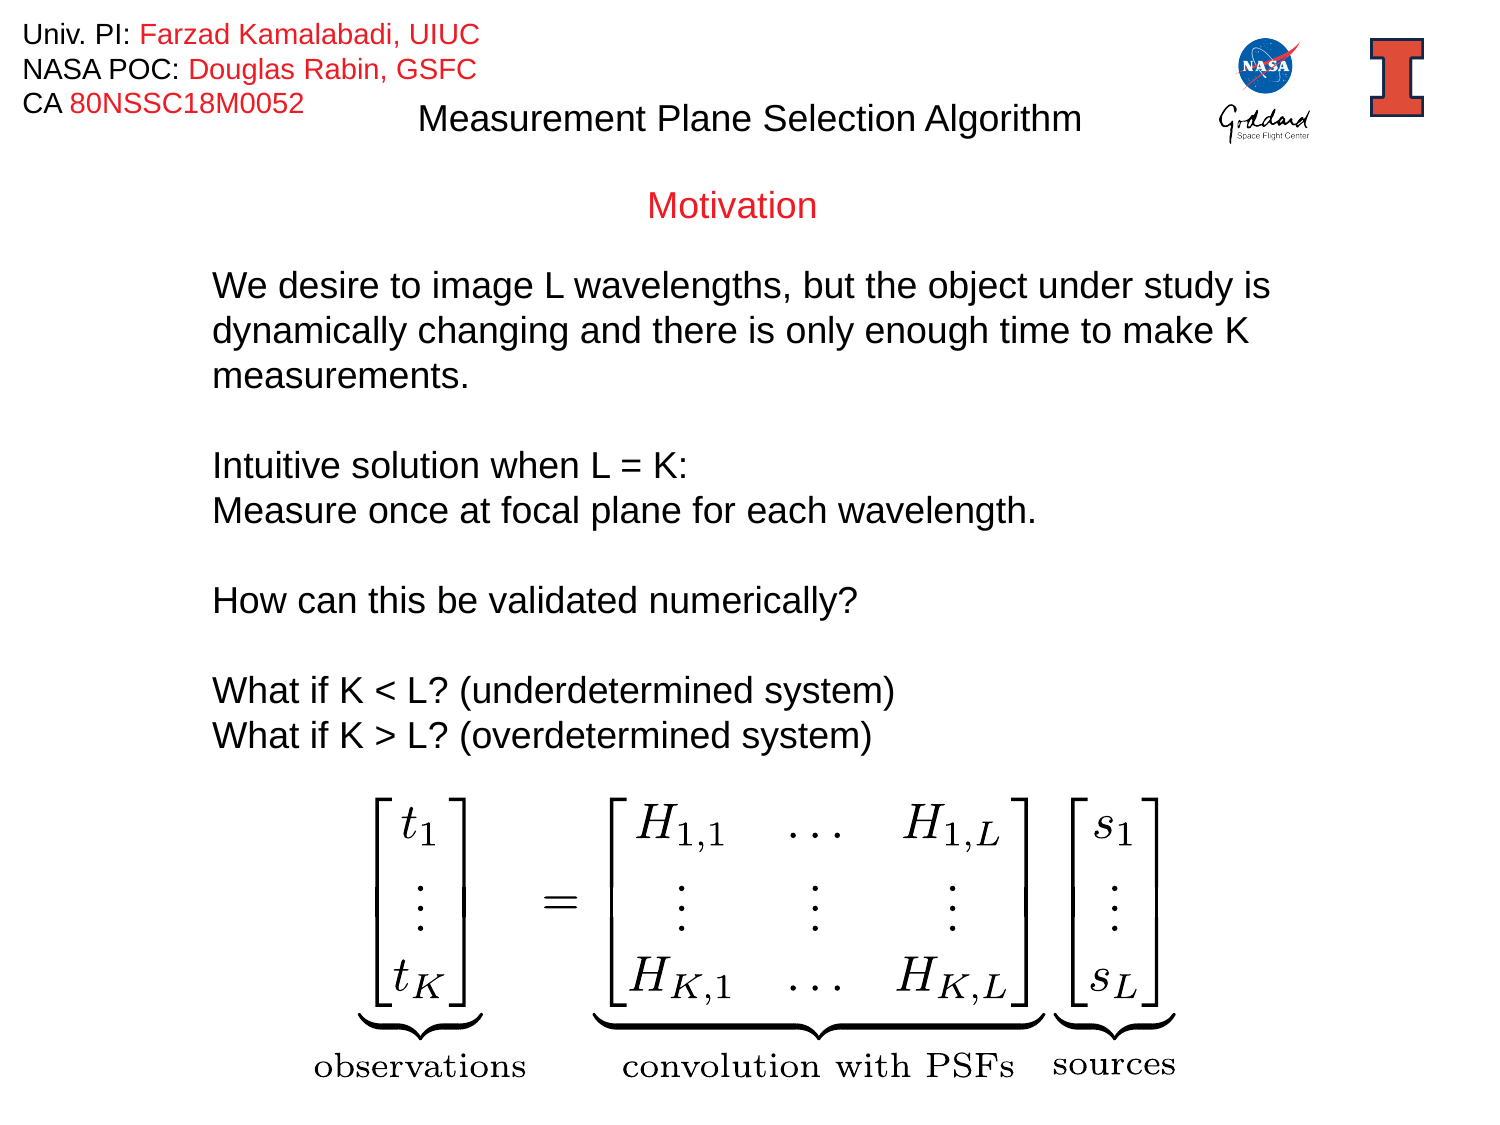

Univ. PI: Farzad Kamalabadi, UIUC
NASA POC: Douglas Rabin, GSFC
CA 80NSSC18M0052
Measurement Plane Selection Algorithm
Motivation
We desire to image L wavelengths, but the object under study is dynamically changing and there is only enough time to make K measurements.
Intuitive solution when L = K:
Measure once at focal plane for each wavelength.
How can this be validated numerically?
What if K < L? (underdetermined system)
What if K > L? (overdetermined system)